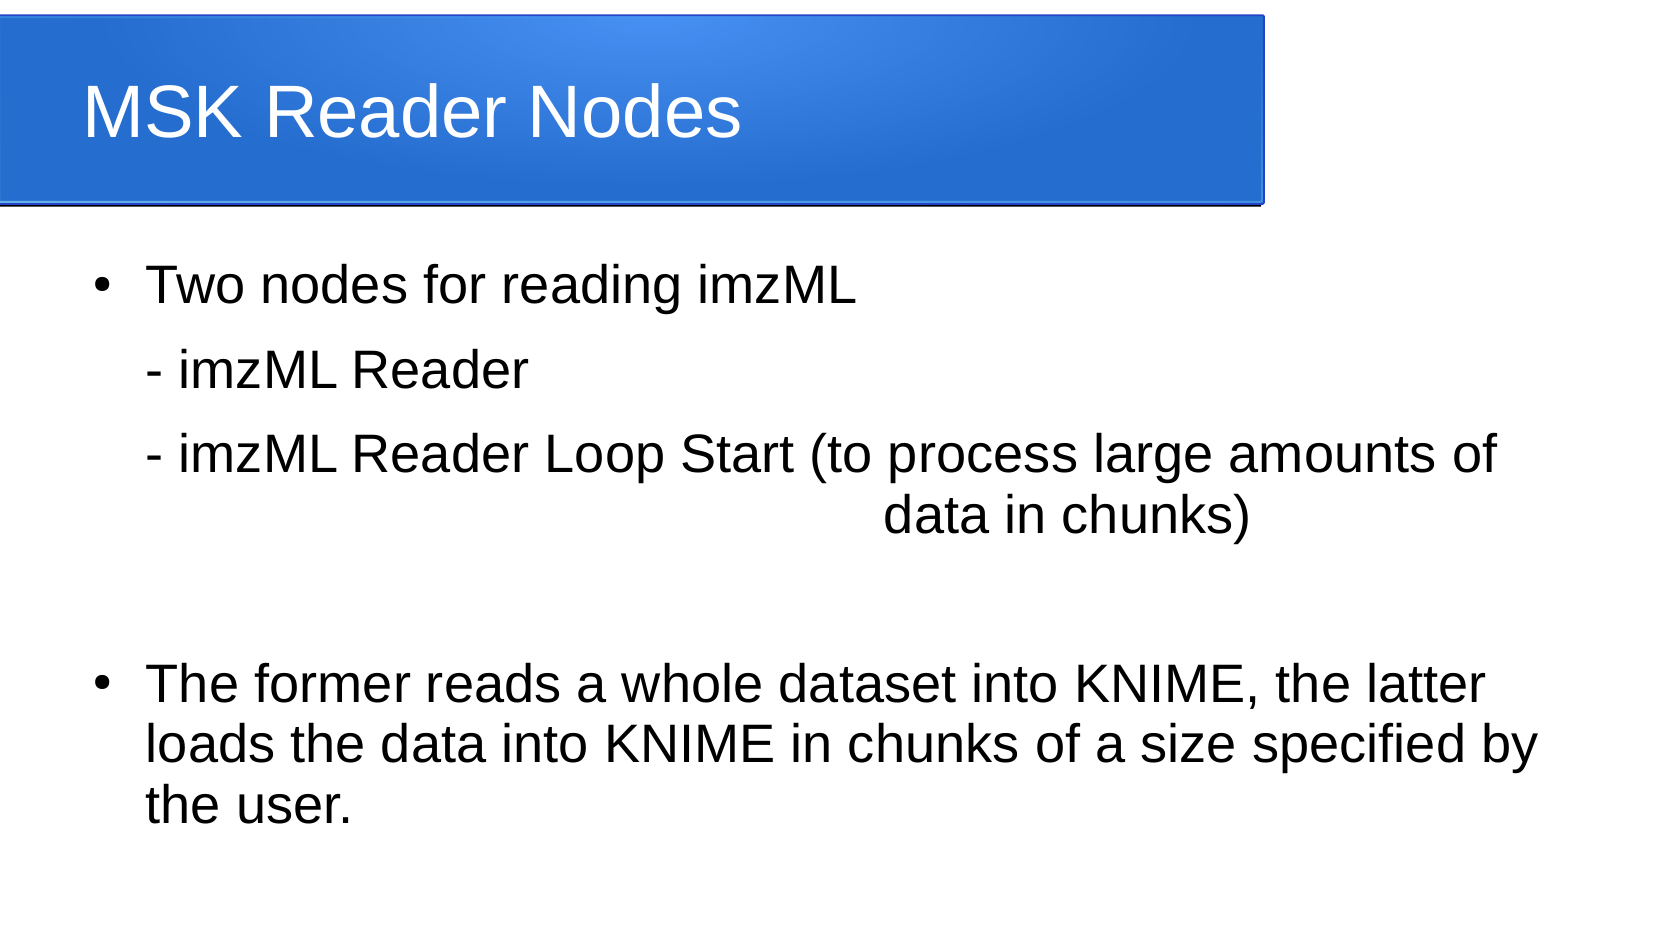

# MSK Reader Nodes
Two nodes for reading imzML
- imzML Reader
- imzML Reader Loop Start (to process large amounts of 											data in chunks)
The former reads a whole dataset into KNIME, the latter loads the data into KNIME in chunks of a size specified by the user.